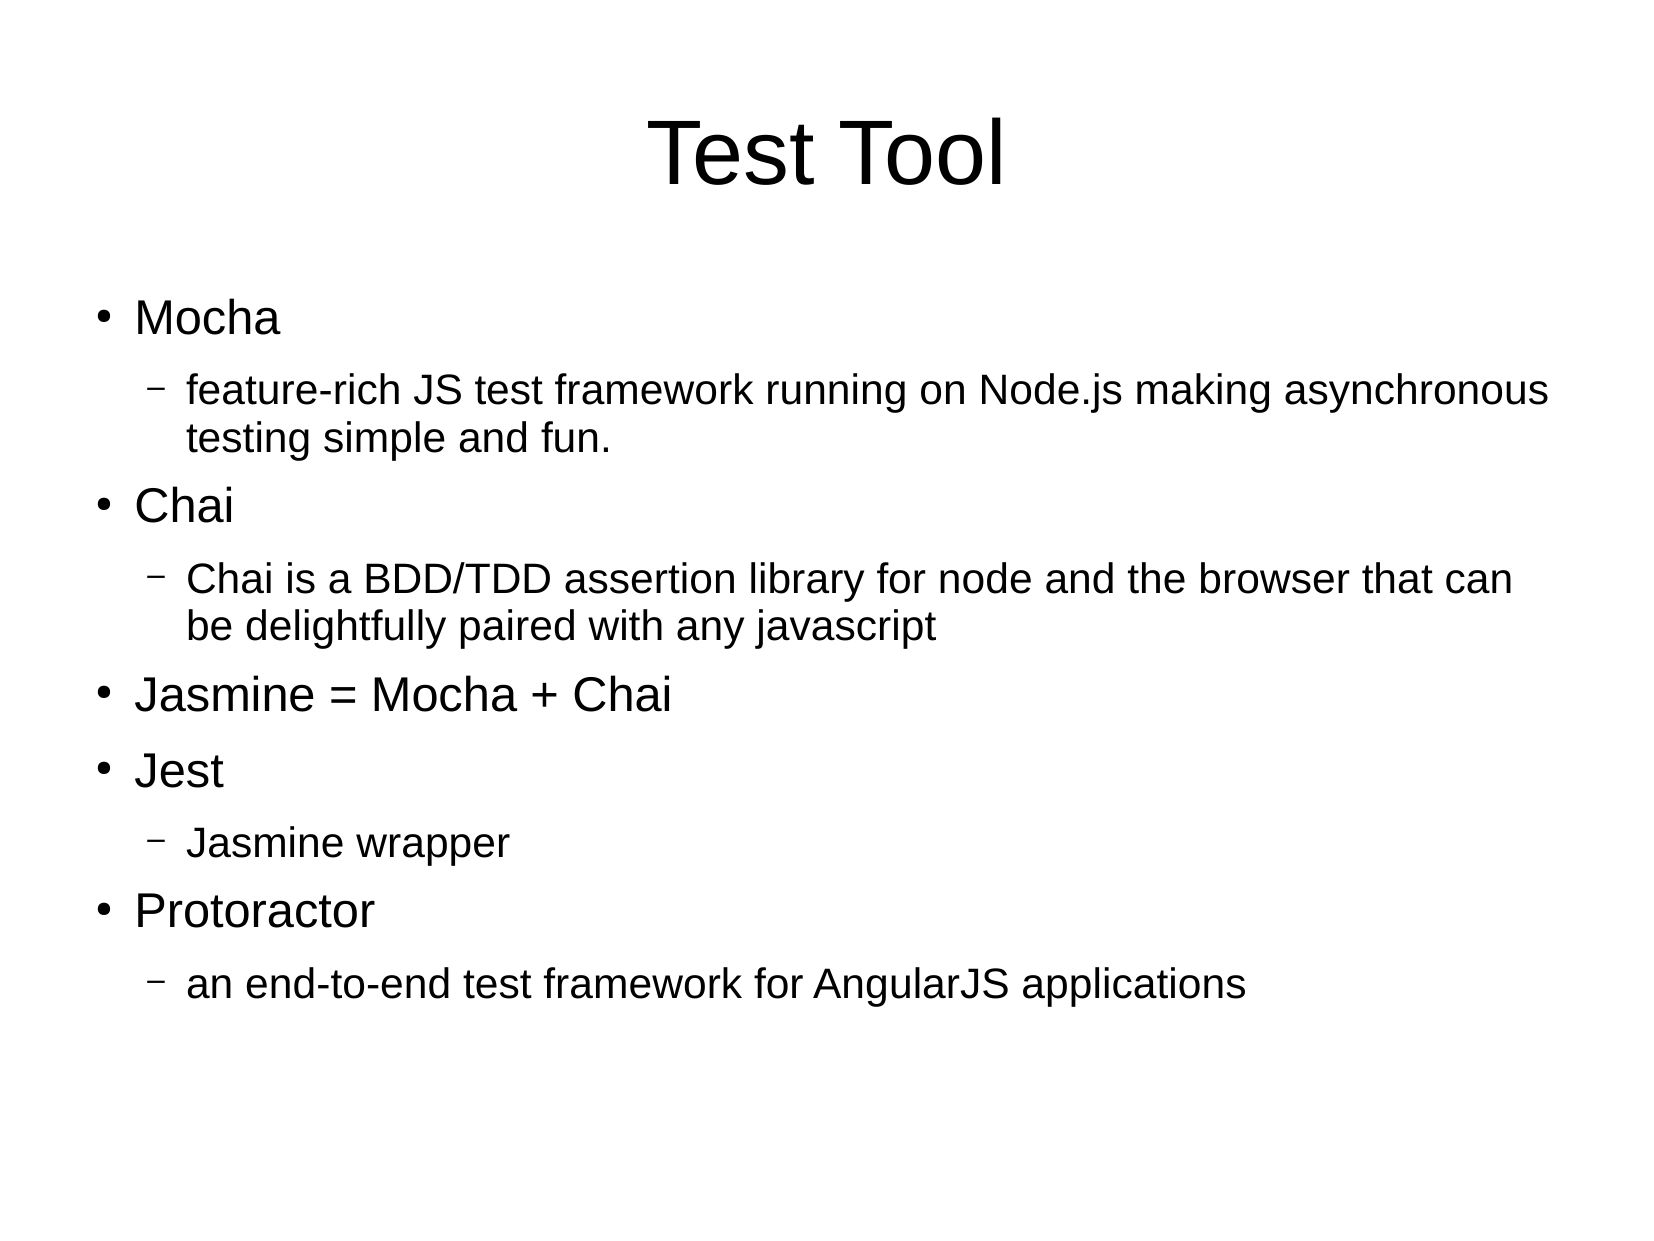

# Test Tool
Mocha
feature-rich JS test framework running on Node.js making asynchronous testing simple and fun.
Chai
Chai is a BDD/TDD assertion library for node and the browser that can be delightfully paired with any javascript
Jasmine = Mocha + Chai
Jest
Jasmine wrapper
Protoractor
an end-to-end test framework for AngularJS applications